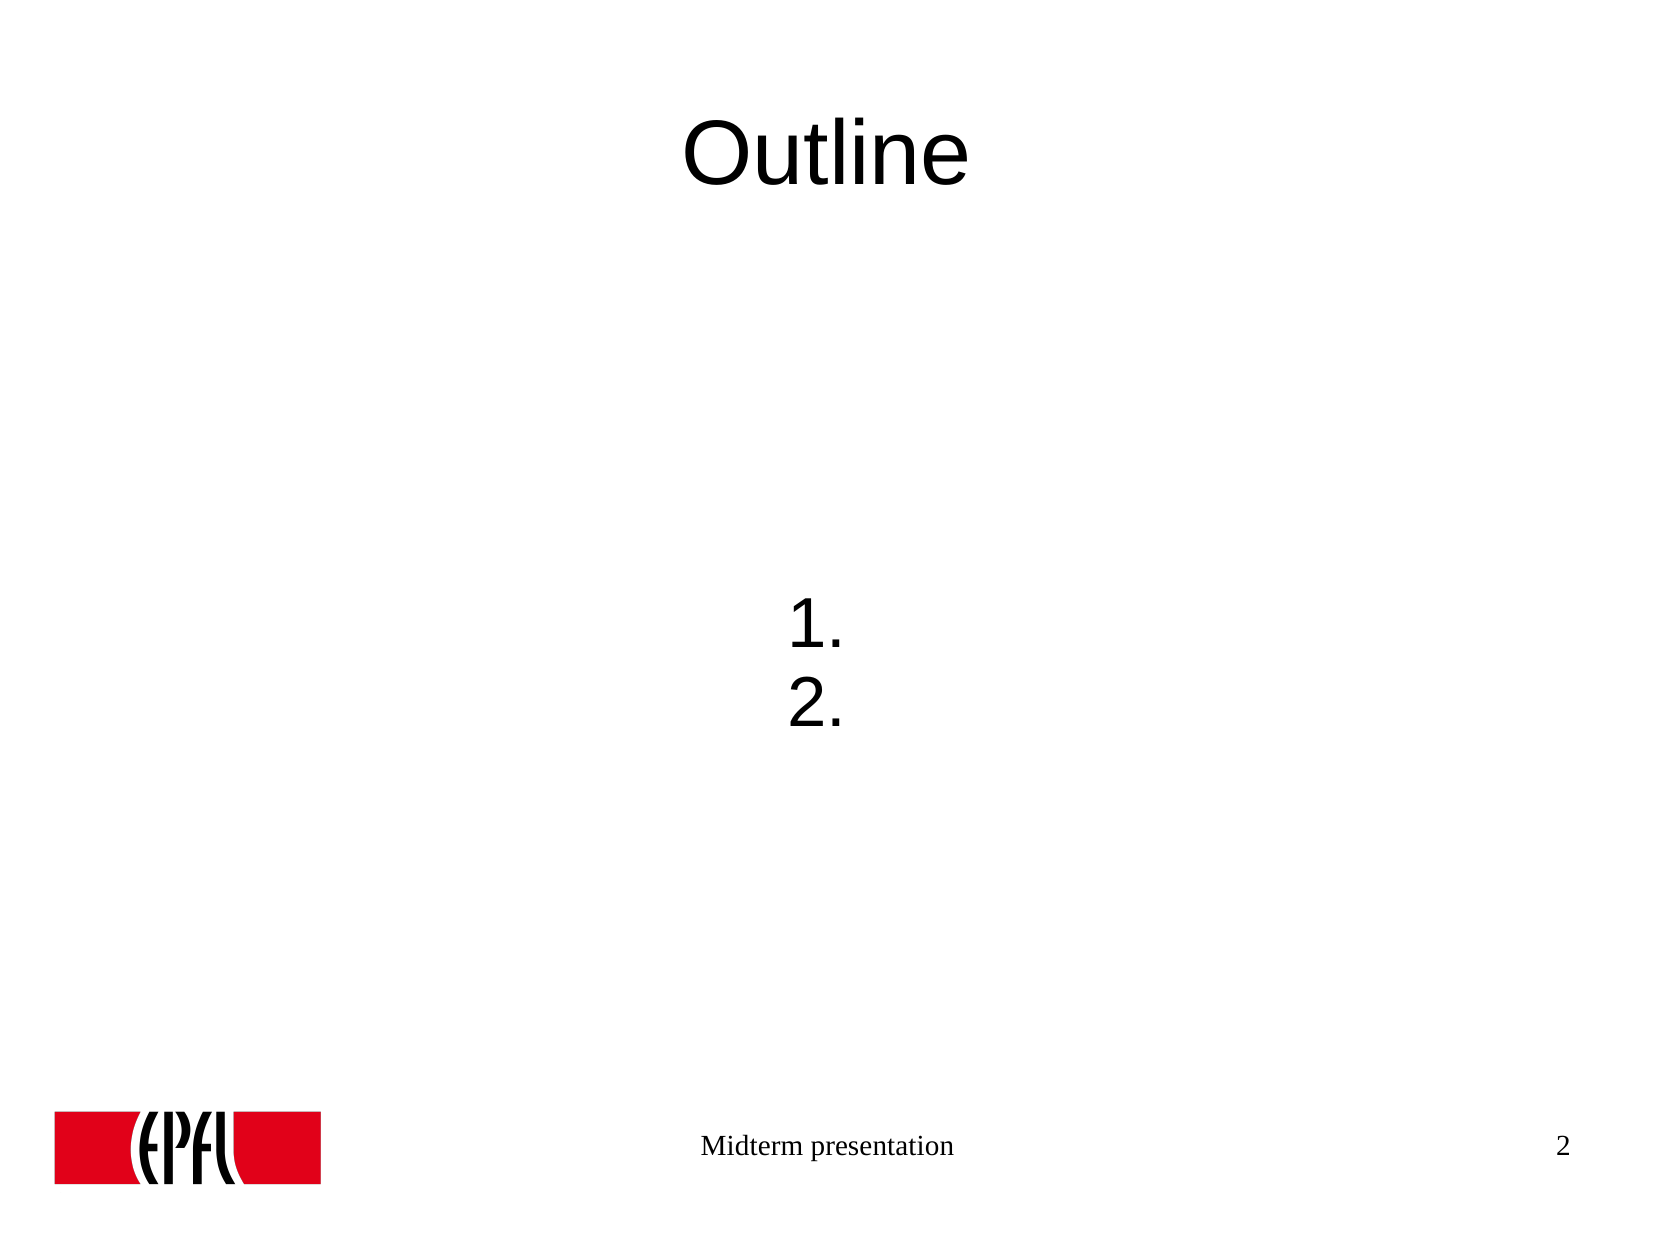

# Outline
1.
2.
Midterm presentation
2